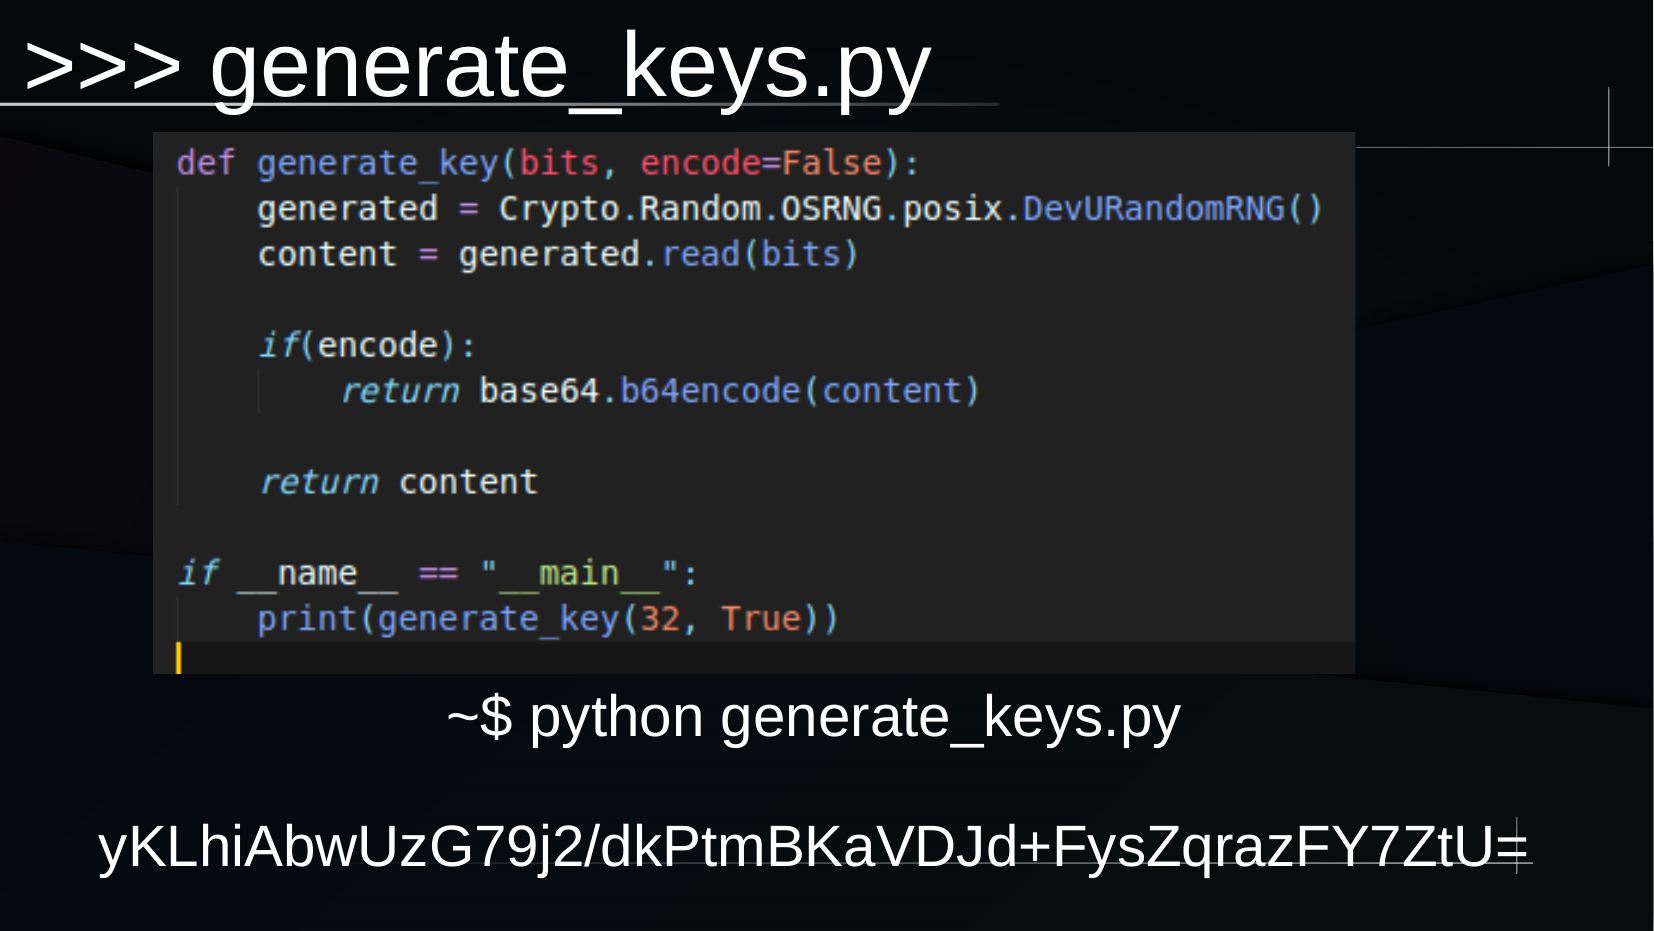

# >>> generate_keys.py
~$ python generate_keys.py
yKLhiAbwUzG79j2/dkPtmBKaVDJd+FysZqrazFY7ZtU=